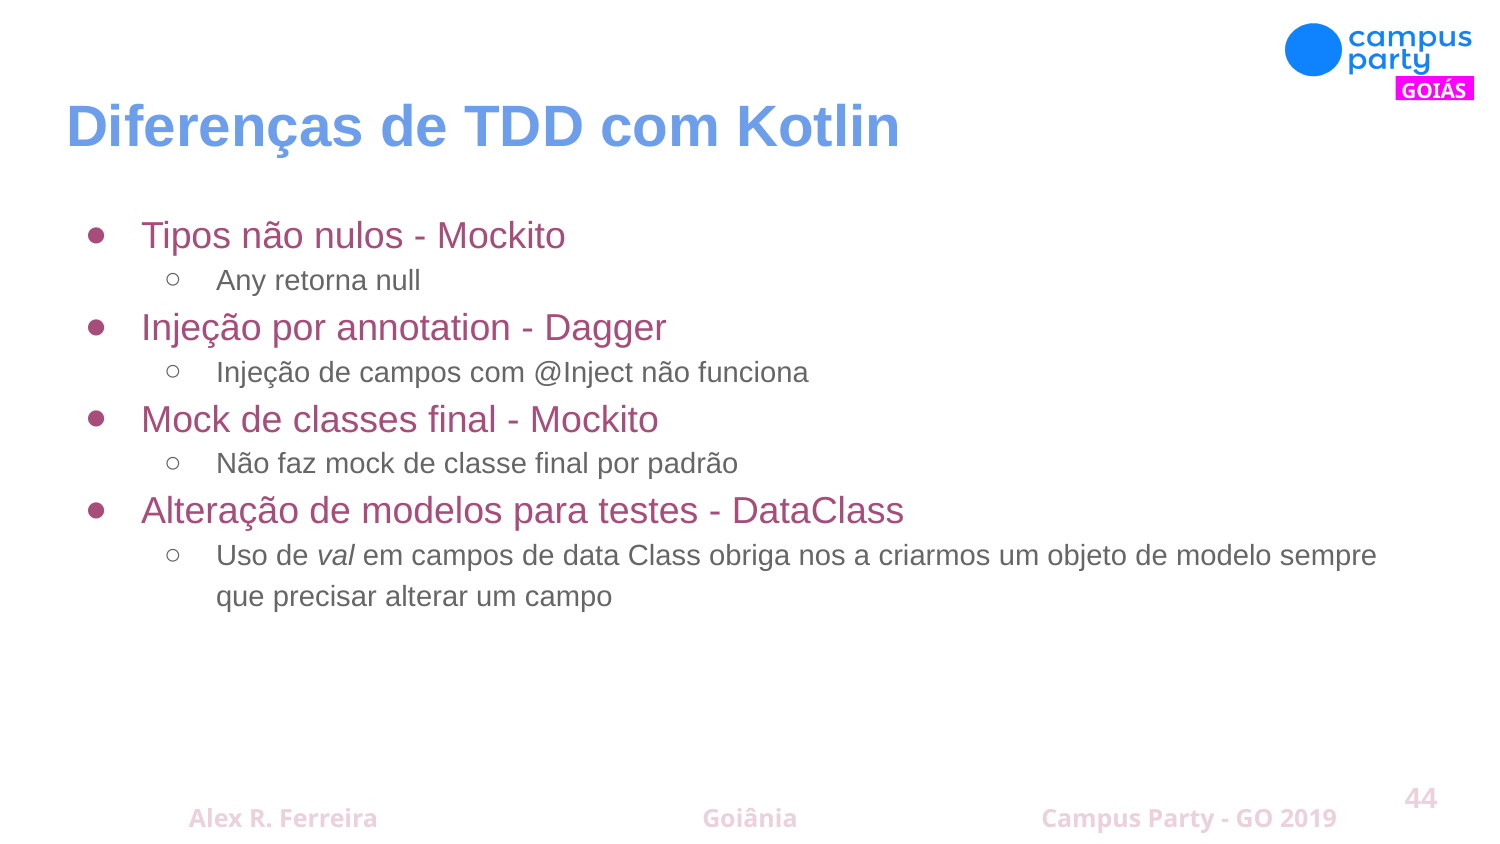

# Diferenças de TDD com Kotlin
Tipos não nulos - Mockito
Any retorna null
Injeção por annotation - Dagger
Injeção de campos com @Inject não funciona
Mock de classes final - Mockito
Não faz mock de classe final por padrão
Alteração de modelos para testes - DataClass
Uso de val em campos de data Class obriga nos a criarmos um objeto de modelo sempre que precisar alterar um campo